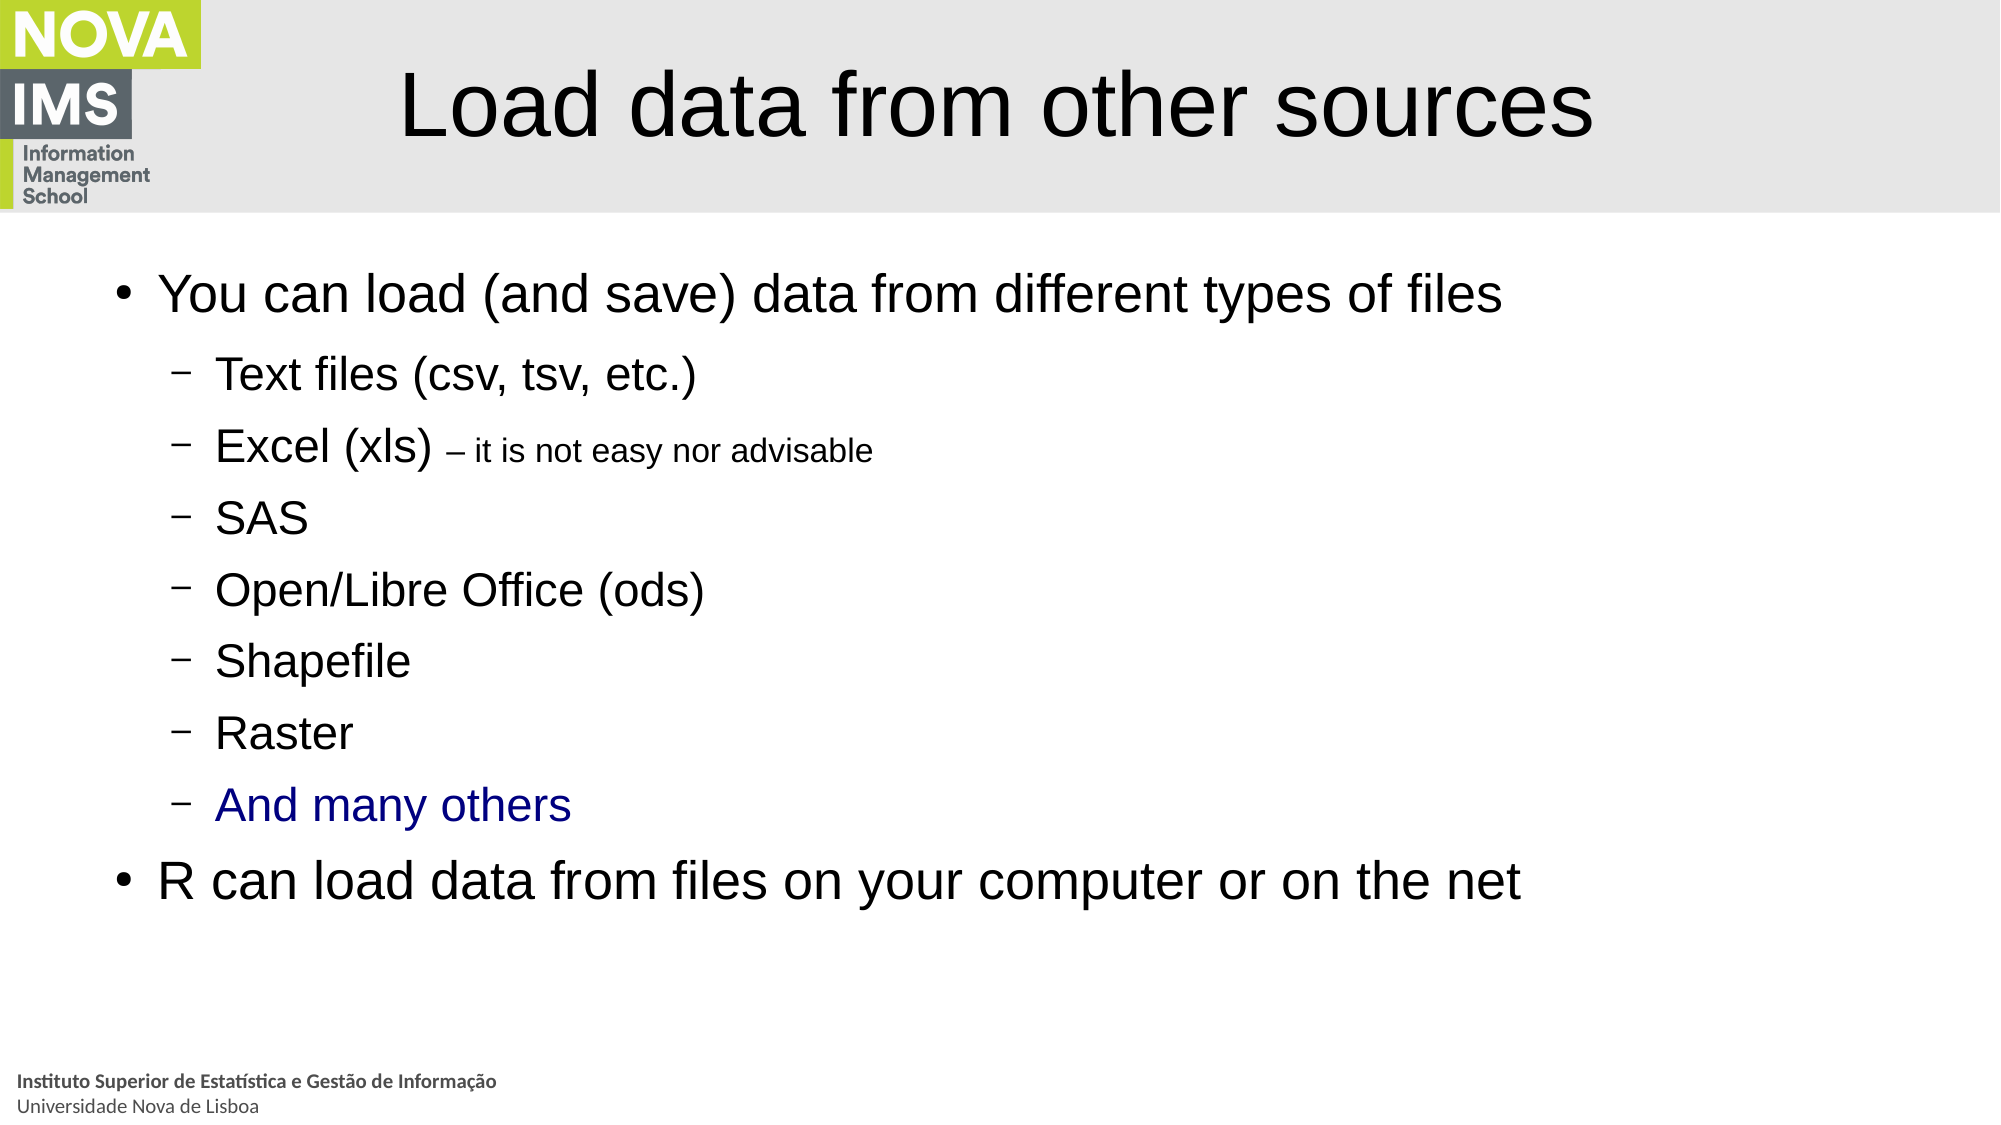

# Load data from other sources
You can load (and save) data from different types of files
Text files (csv, tsv, etc.)
Excel (xls) – it is not easy nor advisable
SAS
Open/Libre Office (ods)
Shapefile
Raster
And many others
R can load data from files on your computer or on the net